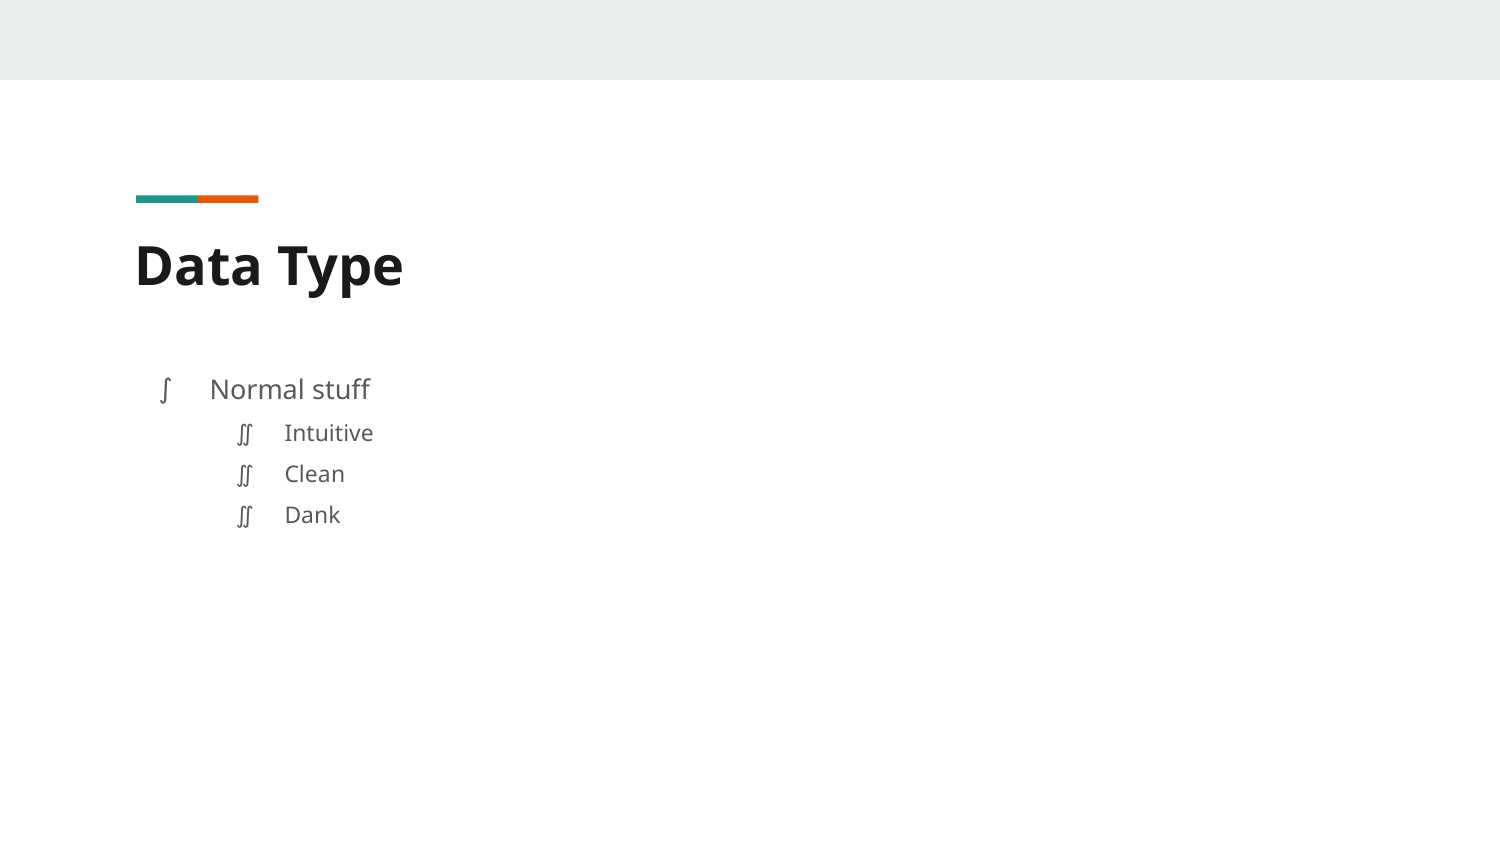

# Data Type
Normal stuff
Intuitive
Clean
Dank